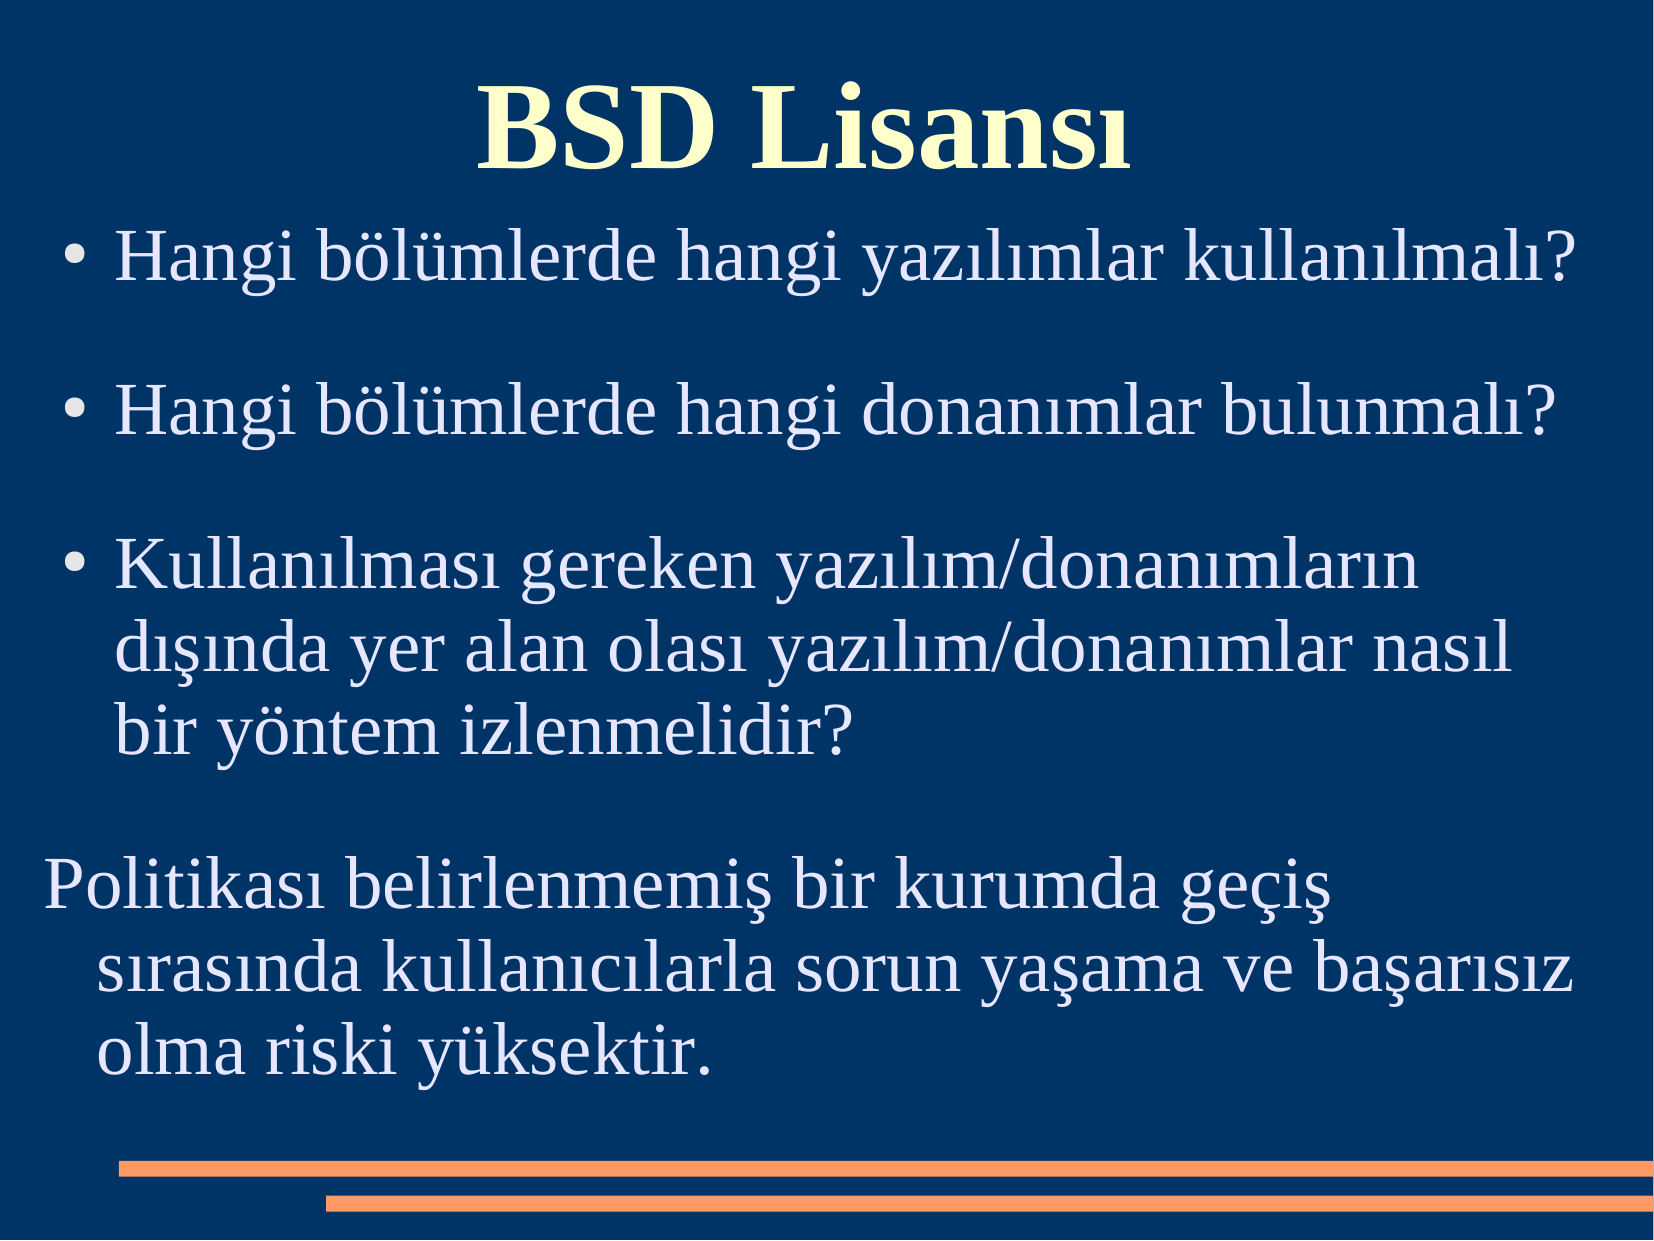

# BSD Lisansı
Hangi bölümlerde hangi yazılımlar kullanılmalı?
Hangi bölümlerde hangi donanımlar bulunmalı?
Kullanılması gereken yazılım/donanımların dışında yer alan olası yazılım/donanımlar nasıl bir yöntem izlenmelidir?
Politikası belirlenmemiş bir kurumda geçiş sırasında kullanıcılarla sorun yaşama ve başarısız olma riski yüksektir.